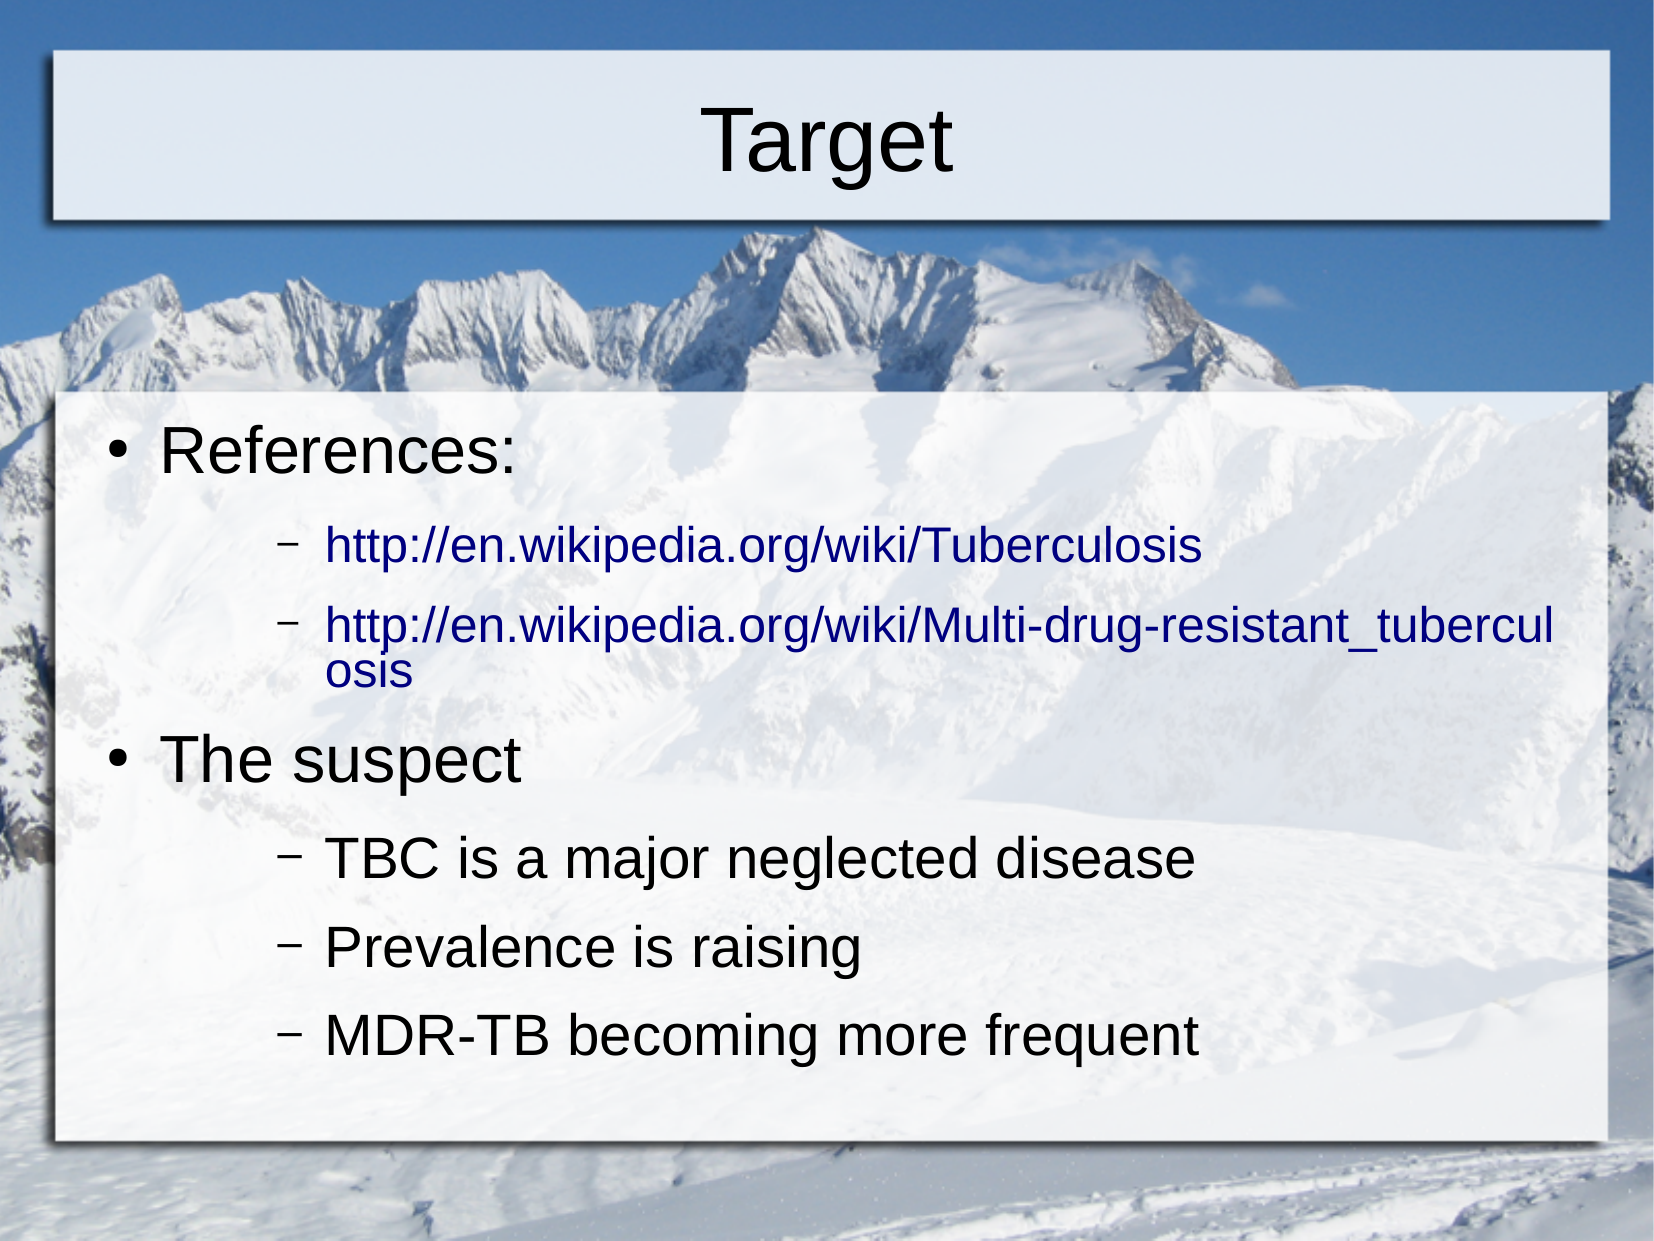

# Target
References:
http://en.wikipedia.org/wiki/Tuberculosis
http://en.wikipedia.org/wiki/Multi-drug-resistant_tuberculosis
The suspect
TBC is a major neglected disease
Prevalence is raising
MDR-TB becoming more frequent